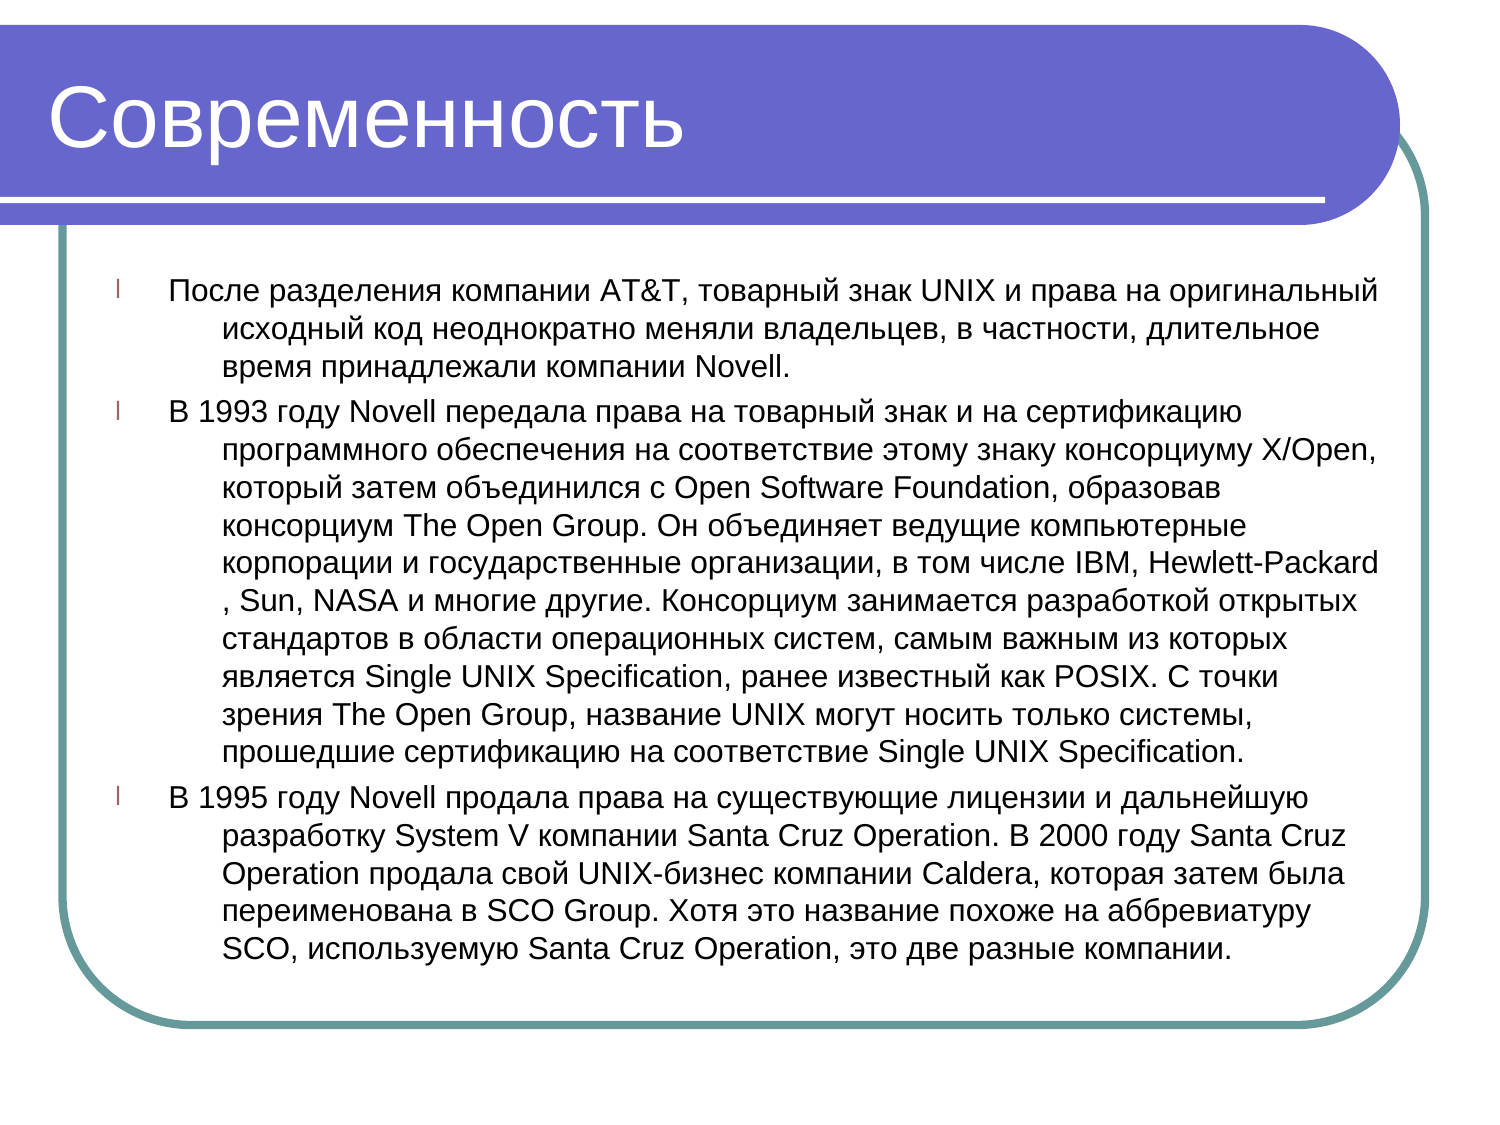

# Современность
После разделения компании AT&T, товарный знак UNIX и права на оригинальный исходный код неоднократно меняли владельцев, в частности, длительное время принадлежали компании Novell.
В 1993 году Novell передала права на товарный знак и на сертификацию программного обеспечения на соответствие этому знаку консорциуму X/Open, который затем объединился с Open Software Foundation, образовав консорциум The Open Group. Он объединяет ведущие компьютерные корпорации и государственные организации, в том числе IBM, Hewlett-Packard, Sun, NASA и многие другие. Консорциум занимается разработкой открытых стандартов в области операционных систем, самым важным из которых является Single UNIX Specification, ранее известный как POSIX. С точки зрения The Open Group, название UNIX могут носить только системы, прошедшие сертификацию на соответствие Single UNIX Specification.
В 1995 году Novell продала права на существующие лицензии и дальнейшую разработку System V компании Santa Cruz Operation. В 2000 году Santa Cruz Operation продала свой UNIX-бизнес компании Caldera, которая затем была переименована в SCO Group. Хотя это название похоже на аббревиатуру SCO, используемую Santa Cruz Operation, это две разные компании.